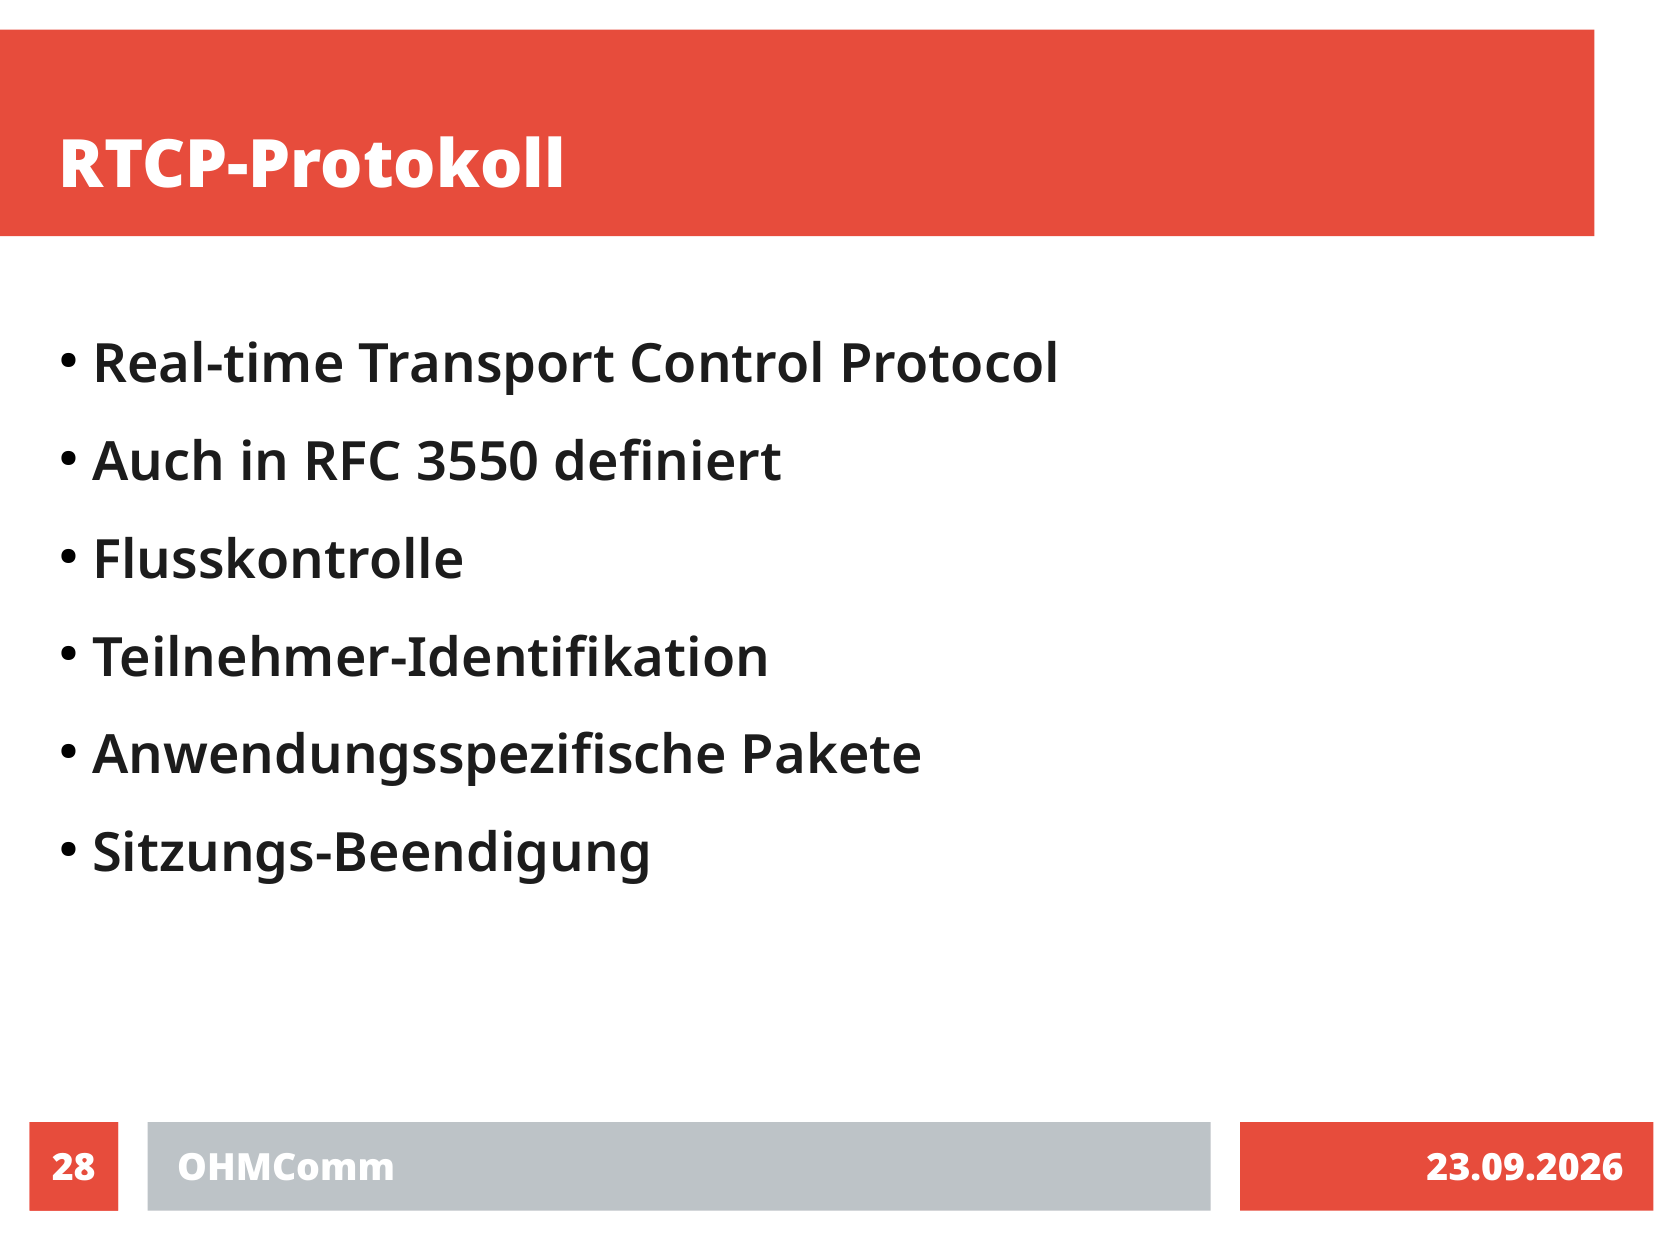

# RTCP-Protokoll
 Real-time Transport Control Protocol
 Auch in RFC 3550 definiert
 Flusskontrolle
 Teilnehmer-Identifikation
 Anwendungsspezifische Pakete
 Sitzungs-Beendigung
28
OHMComm